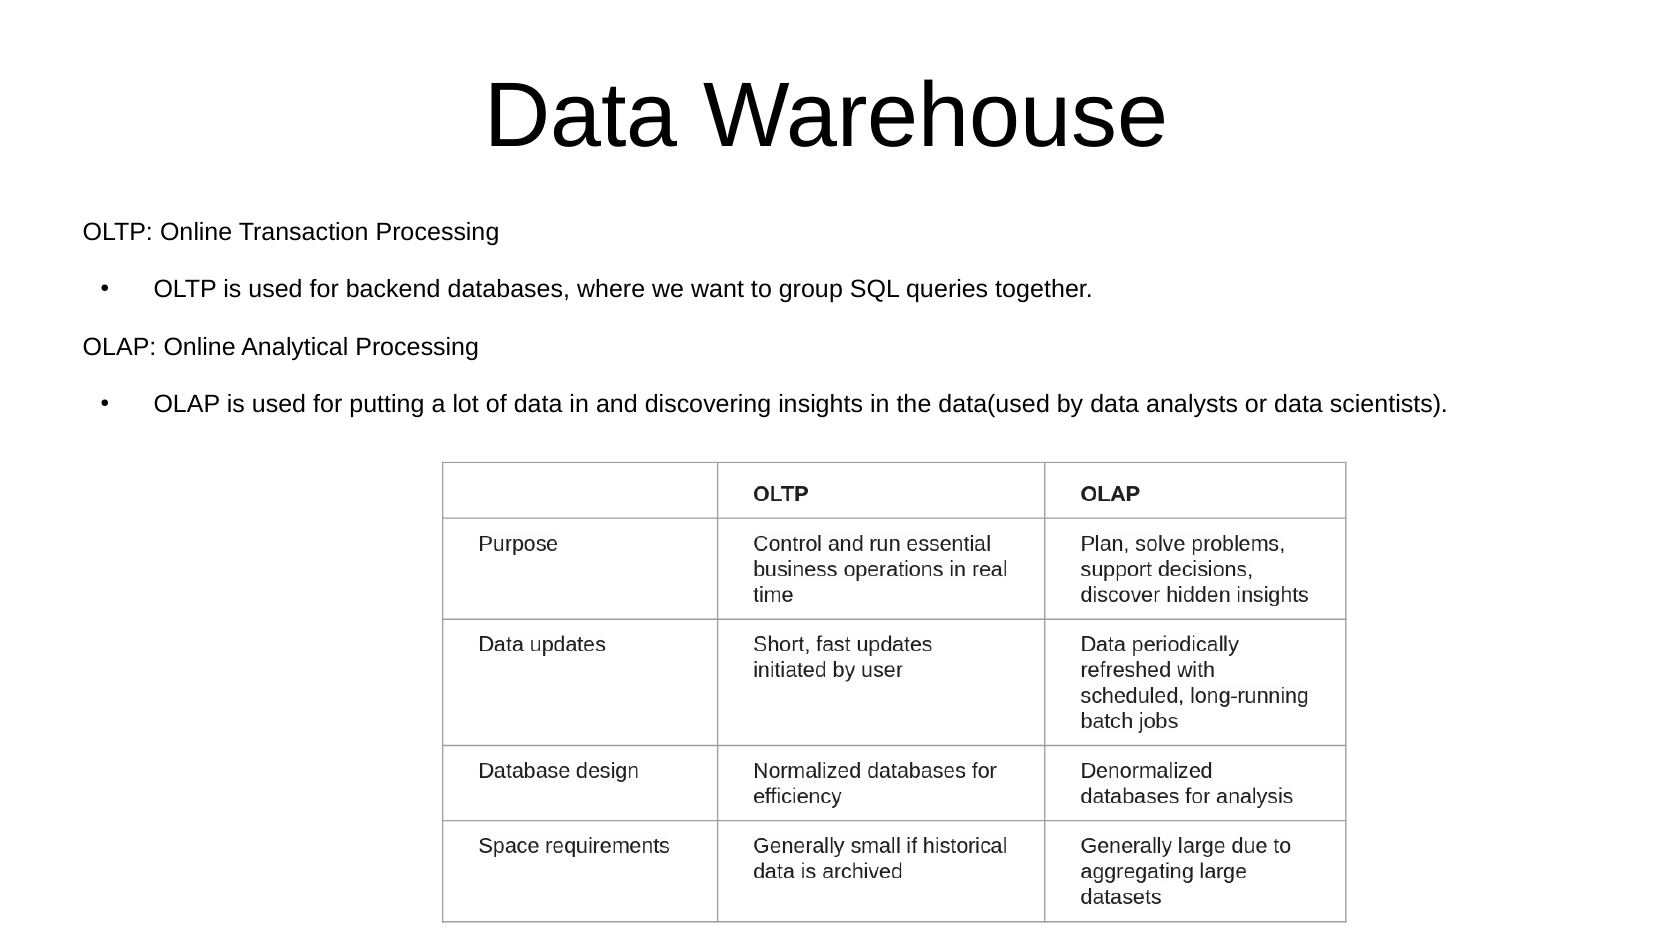

# Data Warehouse
OLTP: Online Transaction Processing
OLTP is used for backend databases, where we want to group SQL queries together.
OLAP: Online Analytical Processing
OLAP is used for putting a lot of data in and discovering insights in the data(used by data analysts or data scientists).